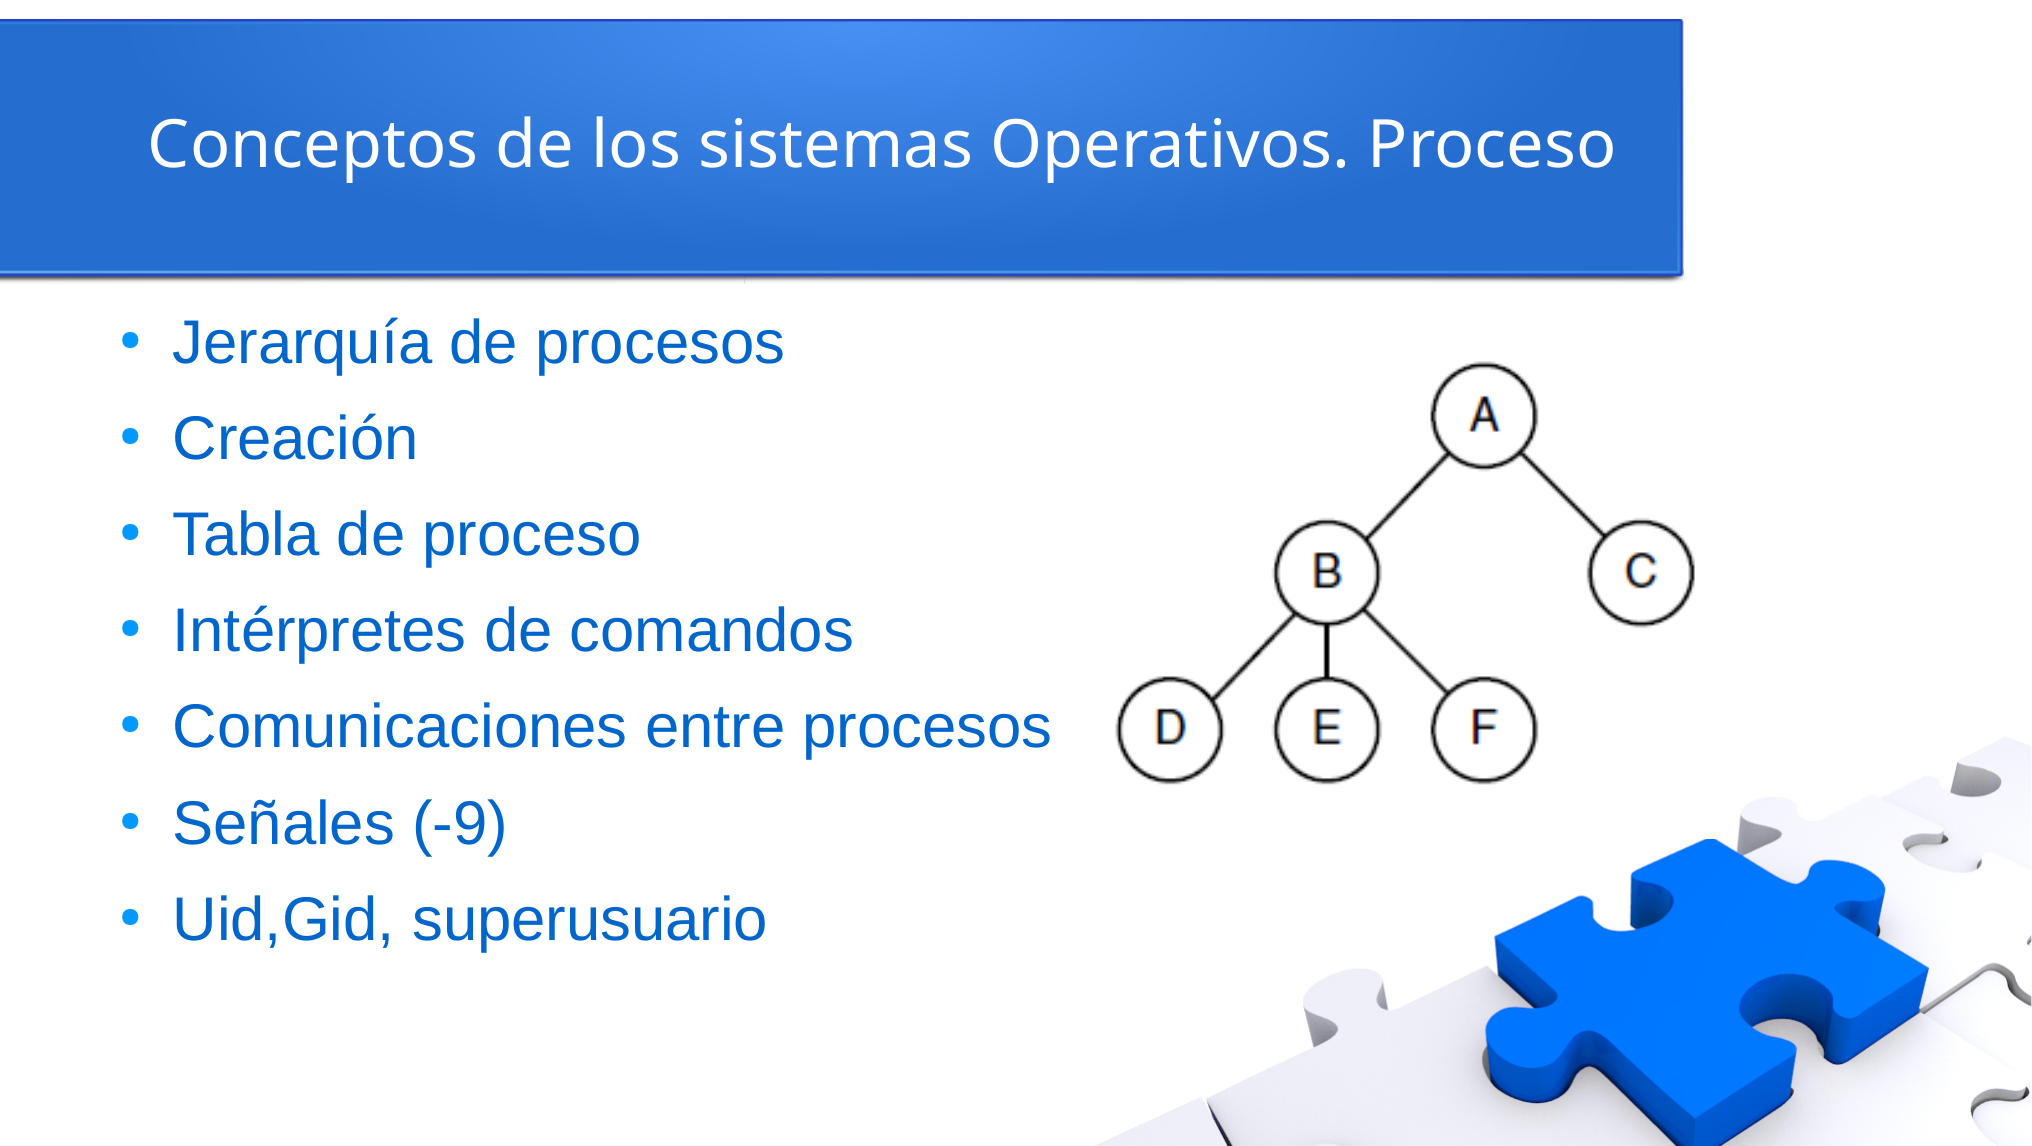

# Conceptos de los sistemas Operativos. Proceso
Jerarquía de procesos
Creación
Tabla de proceso
Intérpretes de comandos
Comunicaciones entre procesos
Señales (-9)
Uid,Gid, superusuario